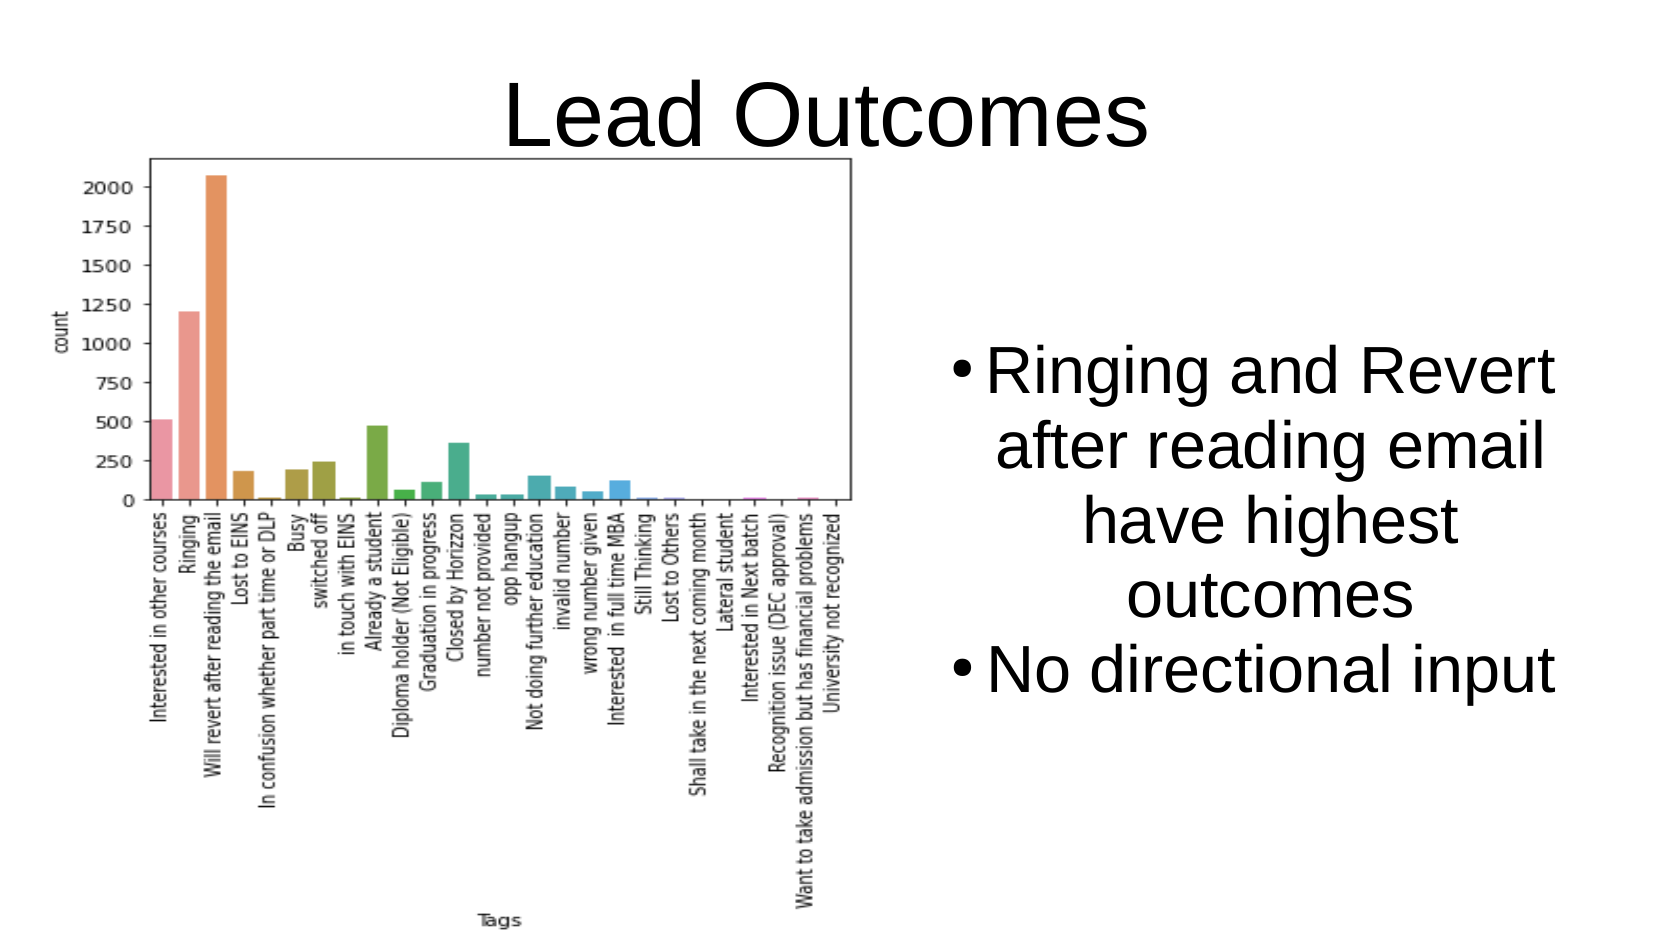

# Lead Outcomes
Ringing and Revert after reading email have highest outcomes
No directional input